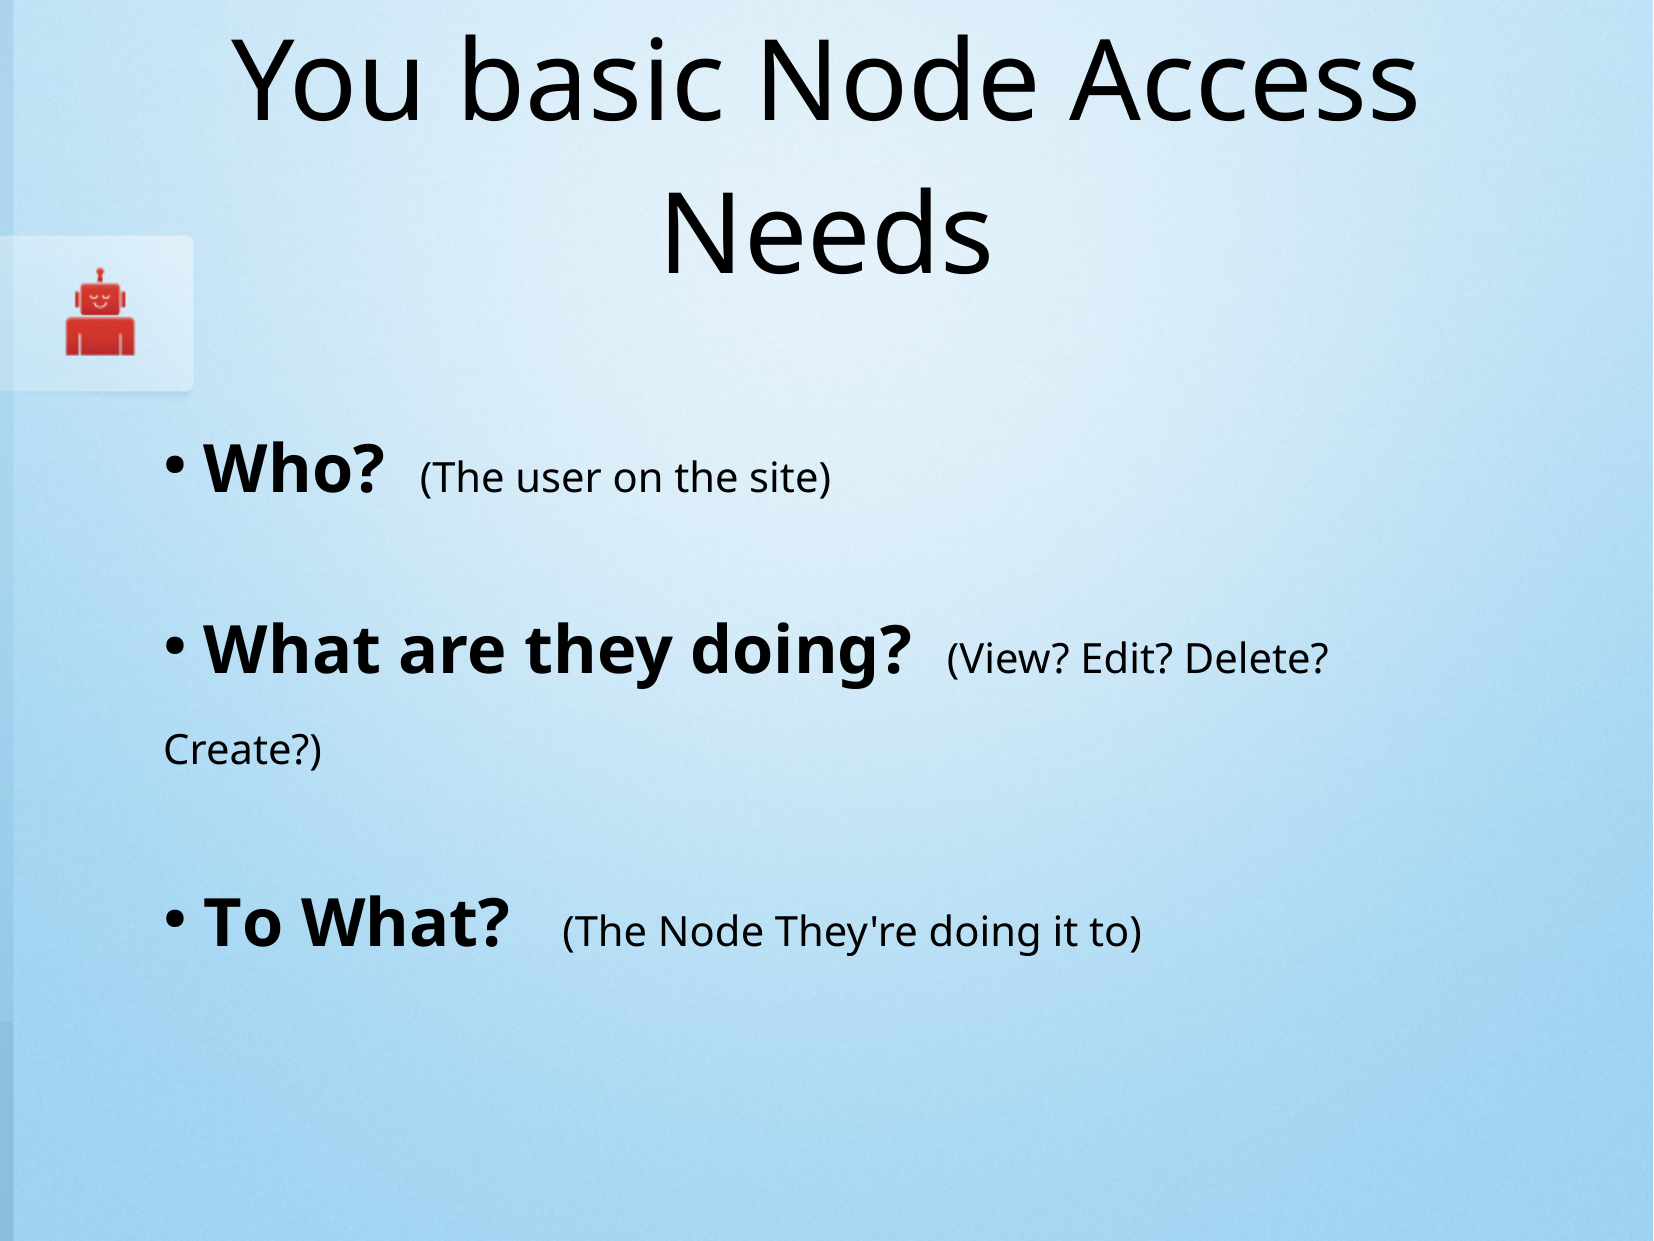

# You basic Node Access Needs
 Who? (The user on the site)
 What are they doing? (View? Edit? Delete? Create?)
 To What? (The Node They're doing it to)